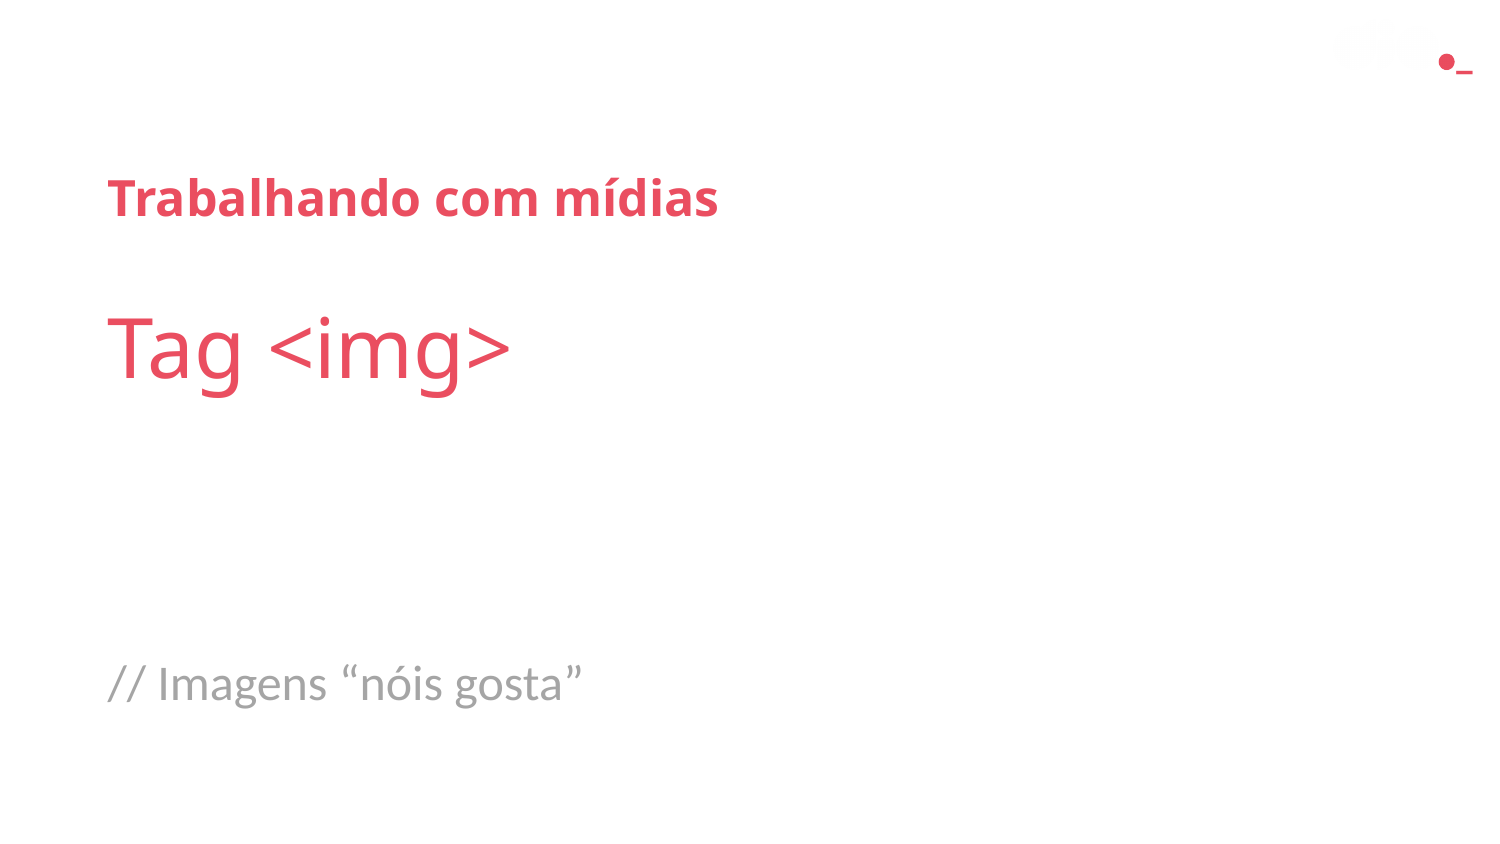

Trabalhando com mídias
Tag <img>
// Imagens “nóis gosta”